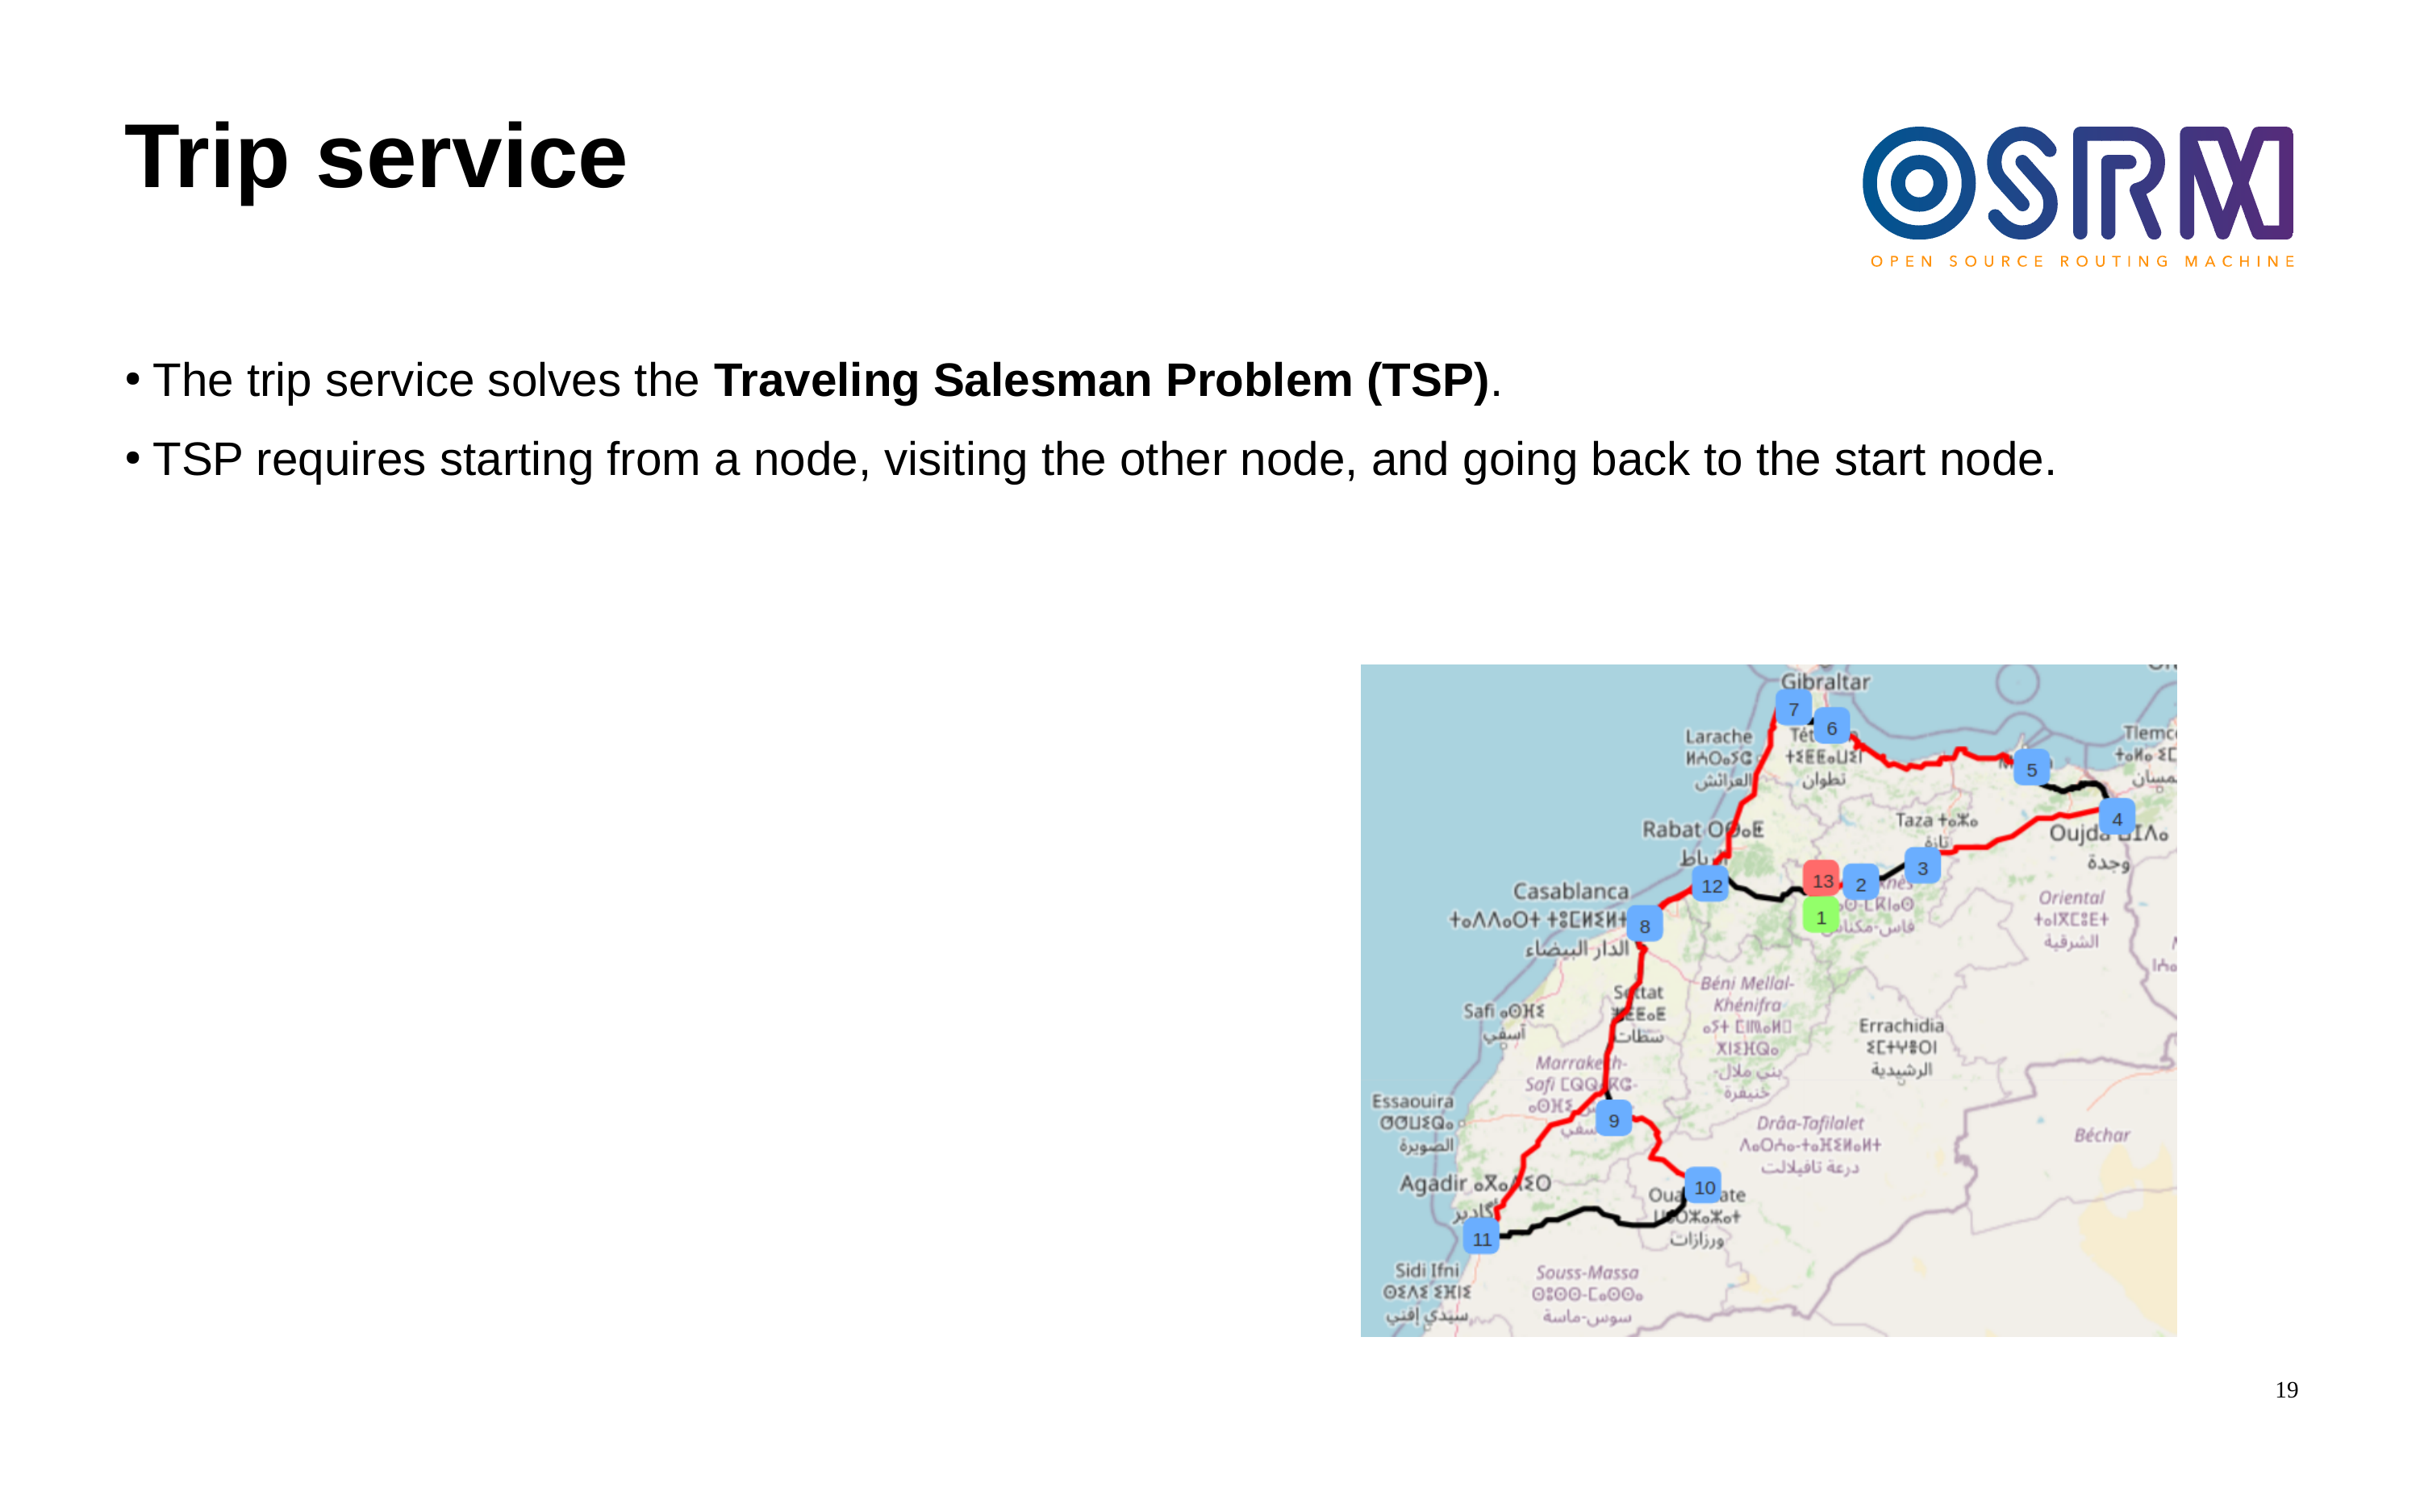

Trip service
The trip service solves the Traveling Salesman Problem (TSP).
TSP requires starting from a node, visiting the other node, and going back to the start node.
19